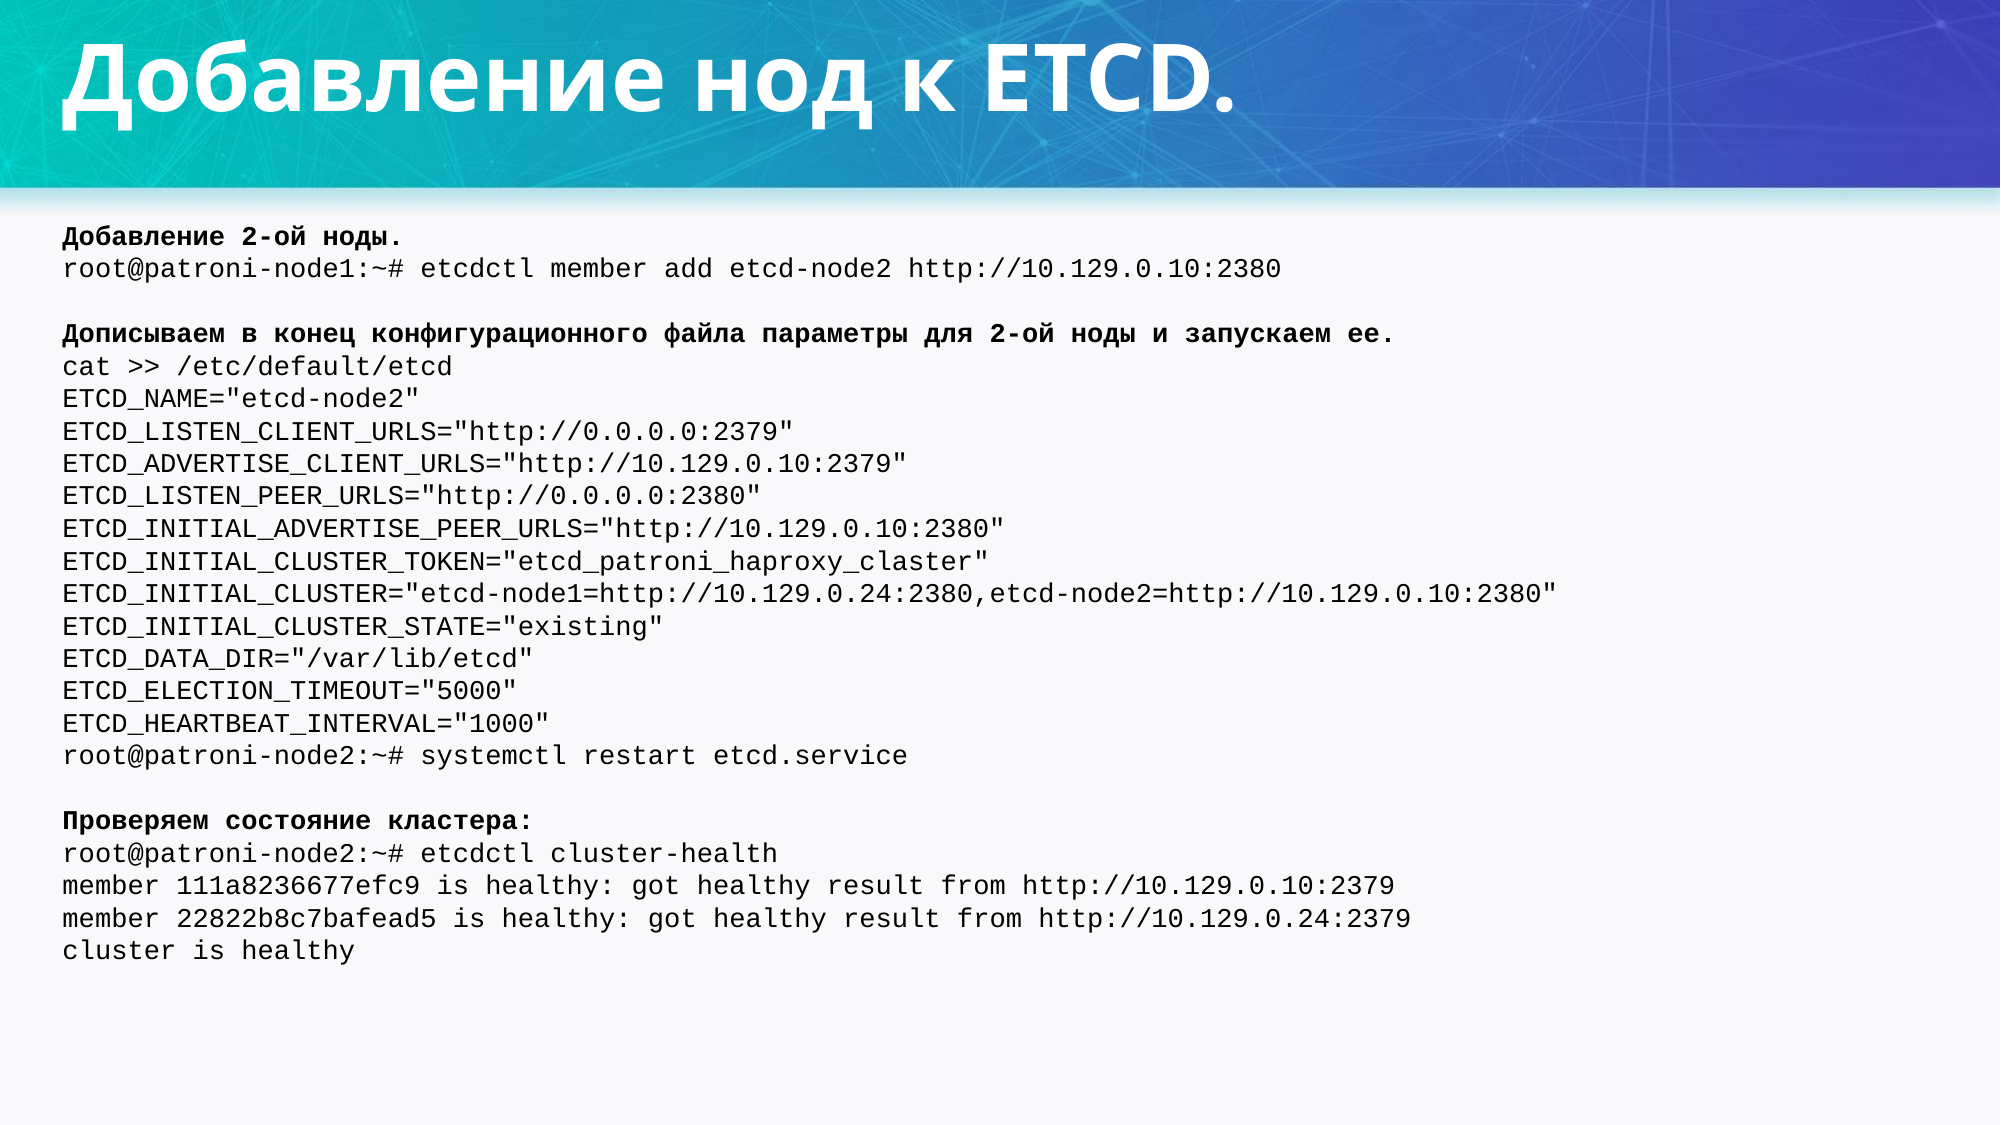

Добавление нод к ETCD.
Добавление 2-ой ноды.
root@patroni-node1:~# etcdctl member add etcd-node2 http://10.129.0.10:2380
Дописываем в конец конфигурационного файла параметры для 2-ой ноды и запускаем ее.
cat >> /etc/default/etcd
ETCD_NAME="etcd-node2"
ETCD_LISTEN_CLIENT_URLS="http://0.0.0.0:2379"
ETCD_ADVERTISE_CLIENT_URLS="http://10.129.0.10:2379"
ETCD_LISTEN_PEER_URLS="http://0.0.0.0:2380"
ETCD_INITIAL_ADVERTISE_PEER_URLS="http://10.129.0.10:2380"
ETCD_INITIAL_CLUSTER_TOKEN="etcd_patroni_haproxy_claster"
ETCD_INITIAL_CLUSTER="etcd-node1=http://10.129.0.24:2380,etcd-node2=http://10.129.0.10:2380"
ETCD_INITIAL_CLUSTER_STATE="existing"
ETCD_DATA_DIR="/var/lib/etcd"
ETCD_ELECTION_TIMEOUT="5000"
ETCD_HEARTBEAT_INTERVAL="1000"
root@patroni-node2:~# systemctl restart etcd.service
Проверяем состояние кластера:
root@patroni-node2:~# etcdctl cluster-health
member 111a8236677efc9 is healthy: got healthy result from http://10.129.0.10:2379
member 22822b8c7bafead5 is healthy: got healthy result from http://10.129.0.24:2379
cluster is healthy